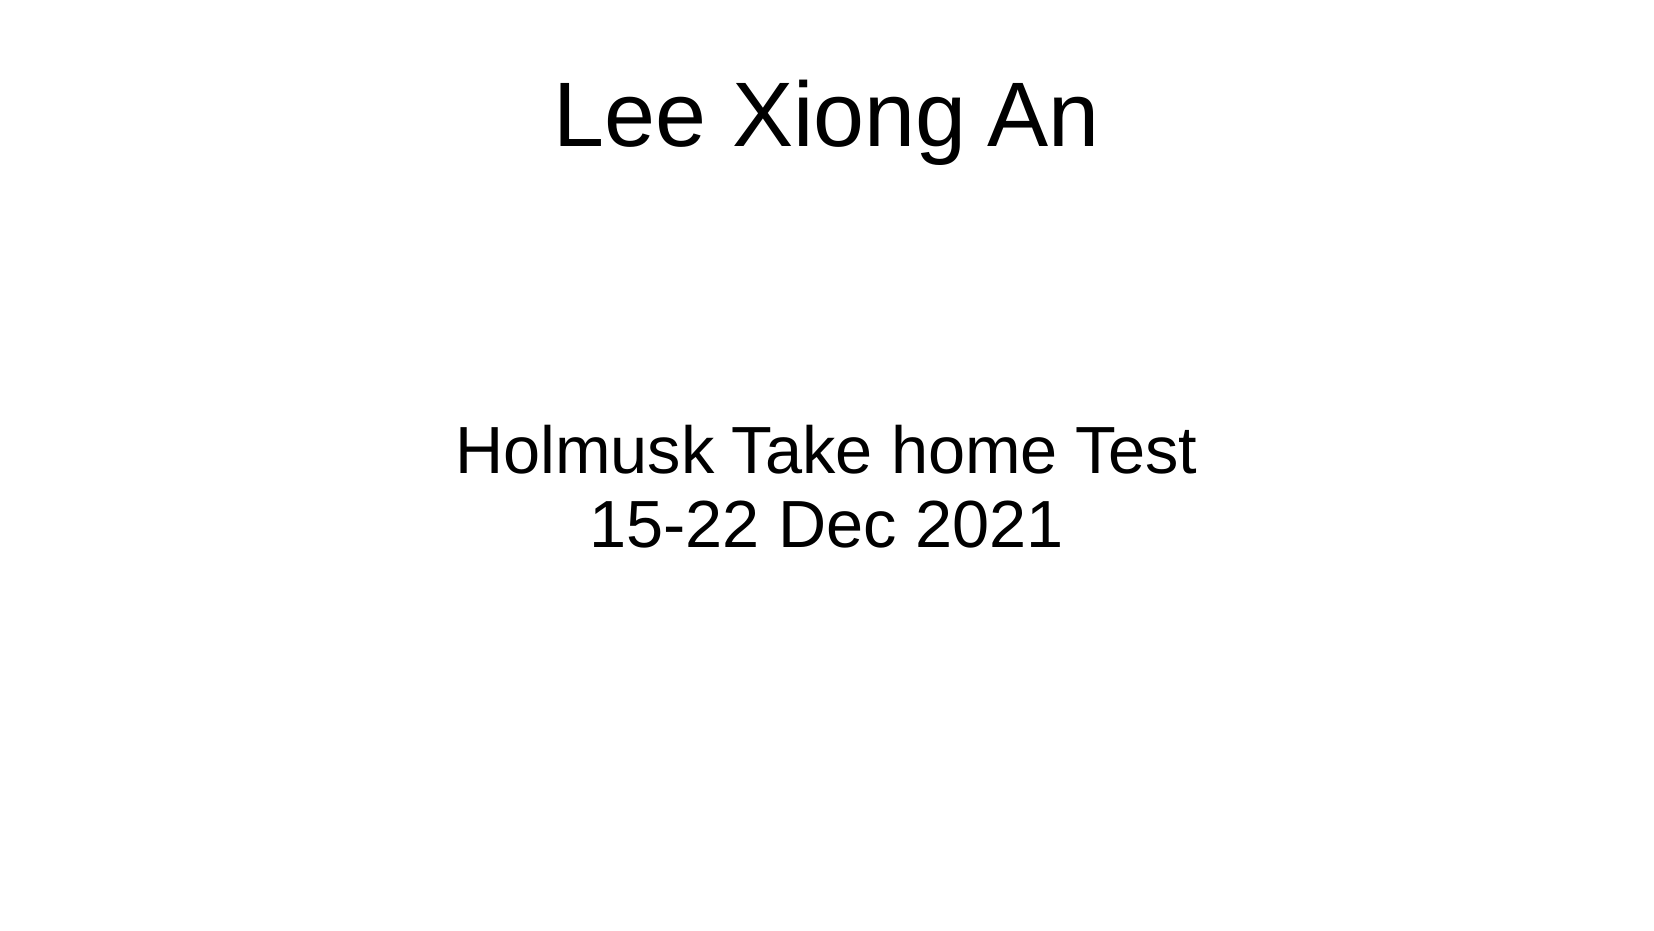

# Lee Xiong An
Holmusk Take home Test
15-22 Dec 2021